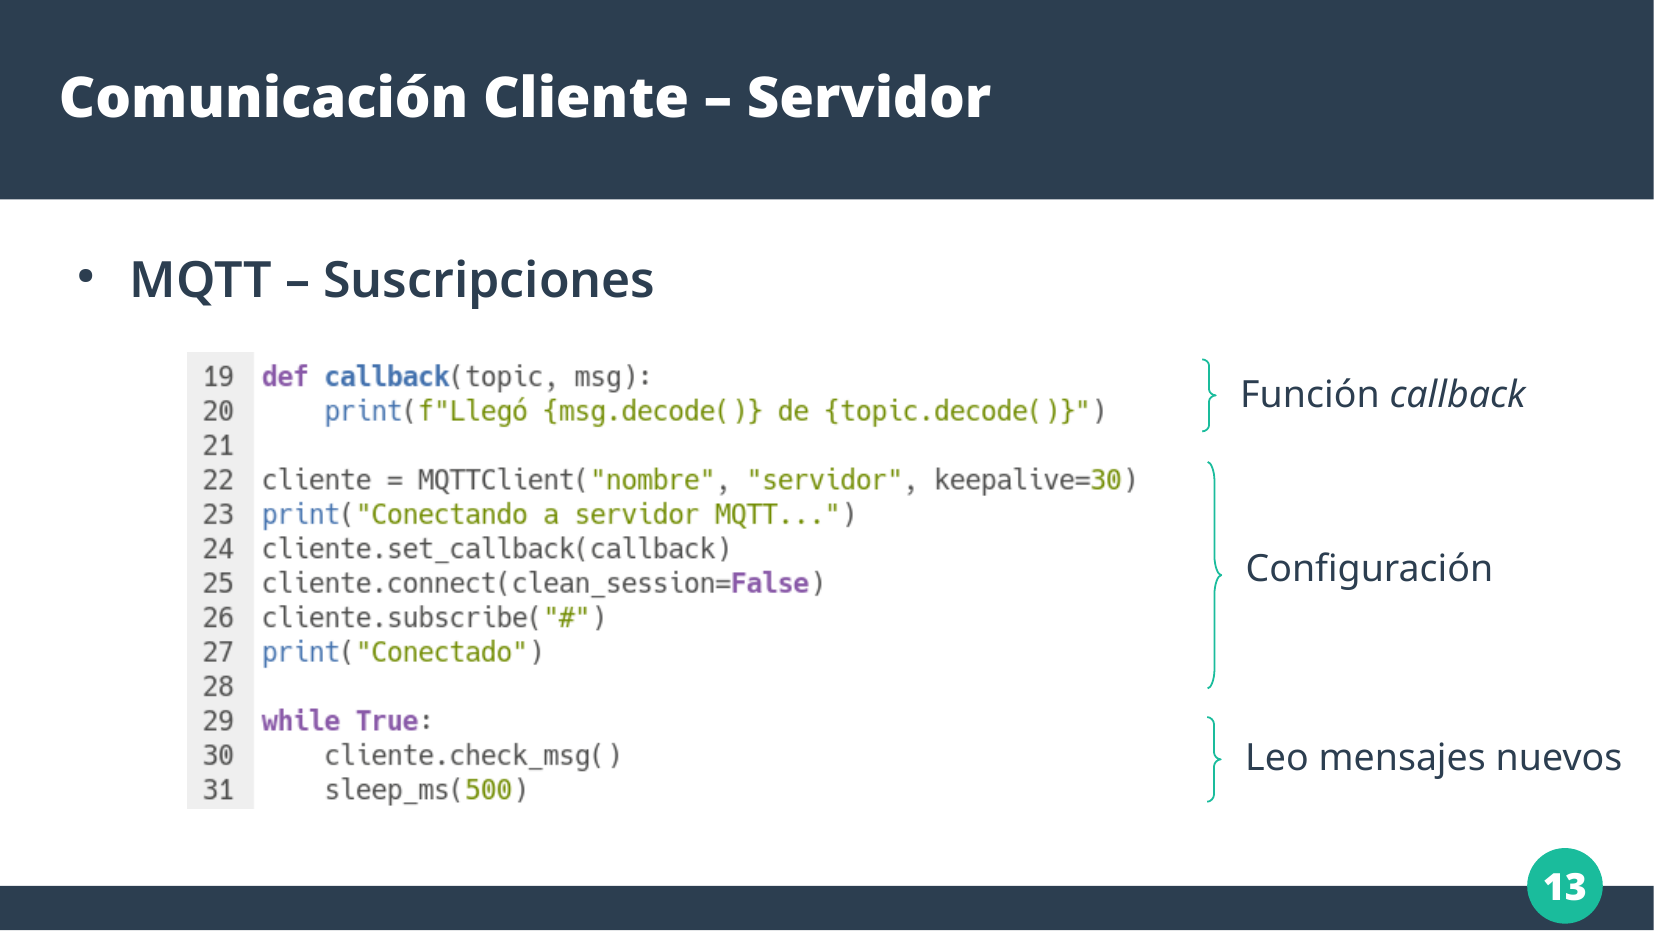

# Comunicación Cliente – Servidor
MQTT – Suscripciones
Función callback
Configuración
Leo mensajes nuevos